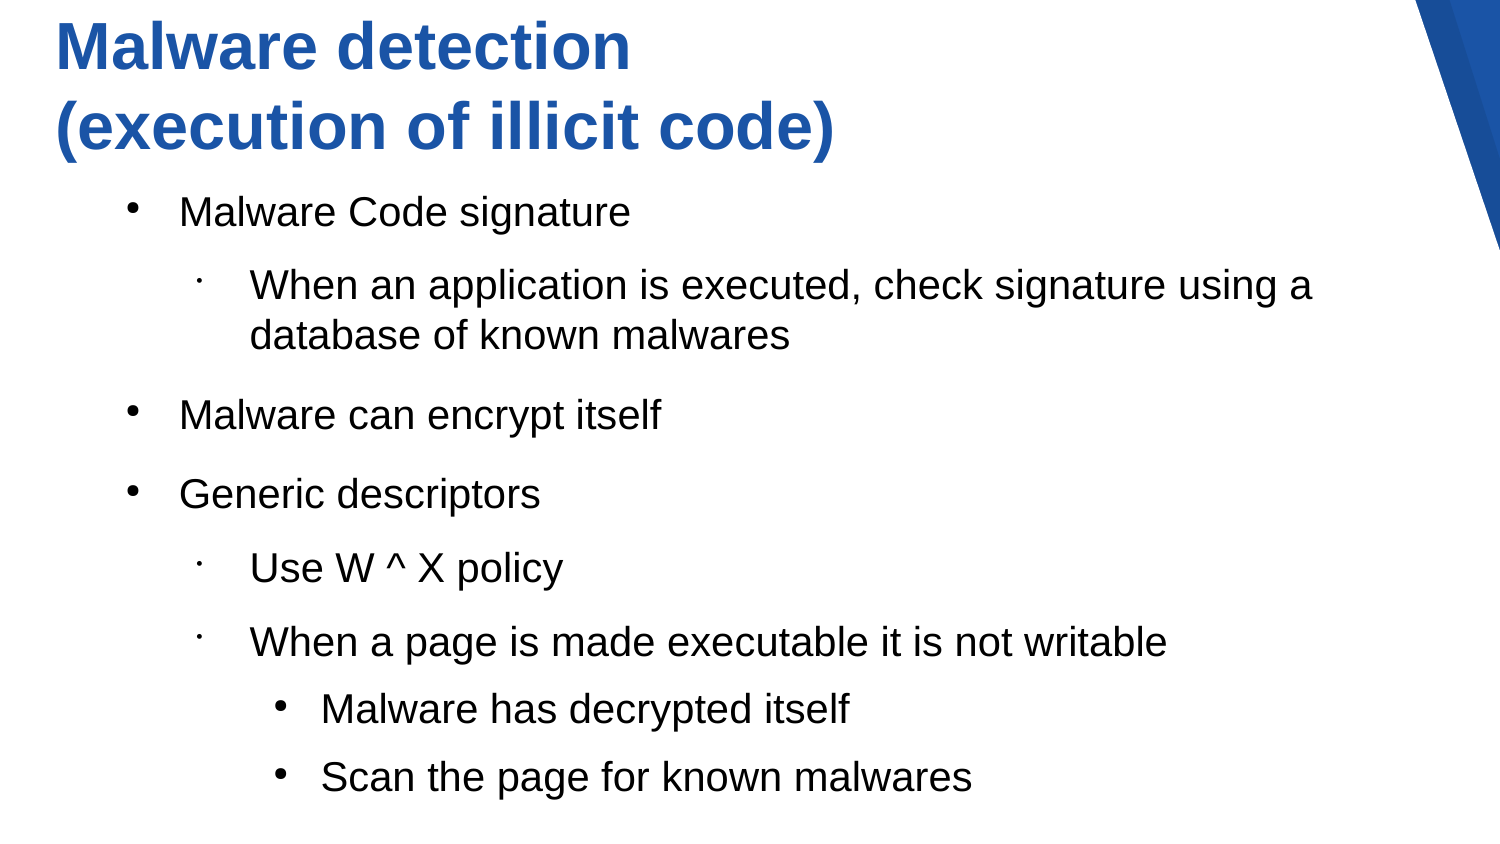

# Malware detection (execution of illicit code)
Malware Code signature
When an application is executed, check signature using a database of known malwares
Malware can encrypt itself
Generic descriptors
Use W ^ X policy
When a page is made executable it is not writable
Malware has decrypted itself
Scan the page for known malwares